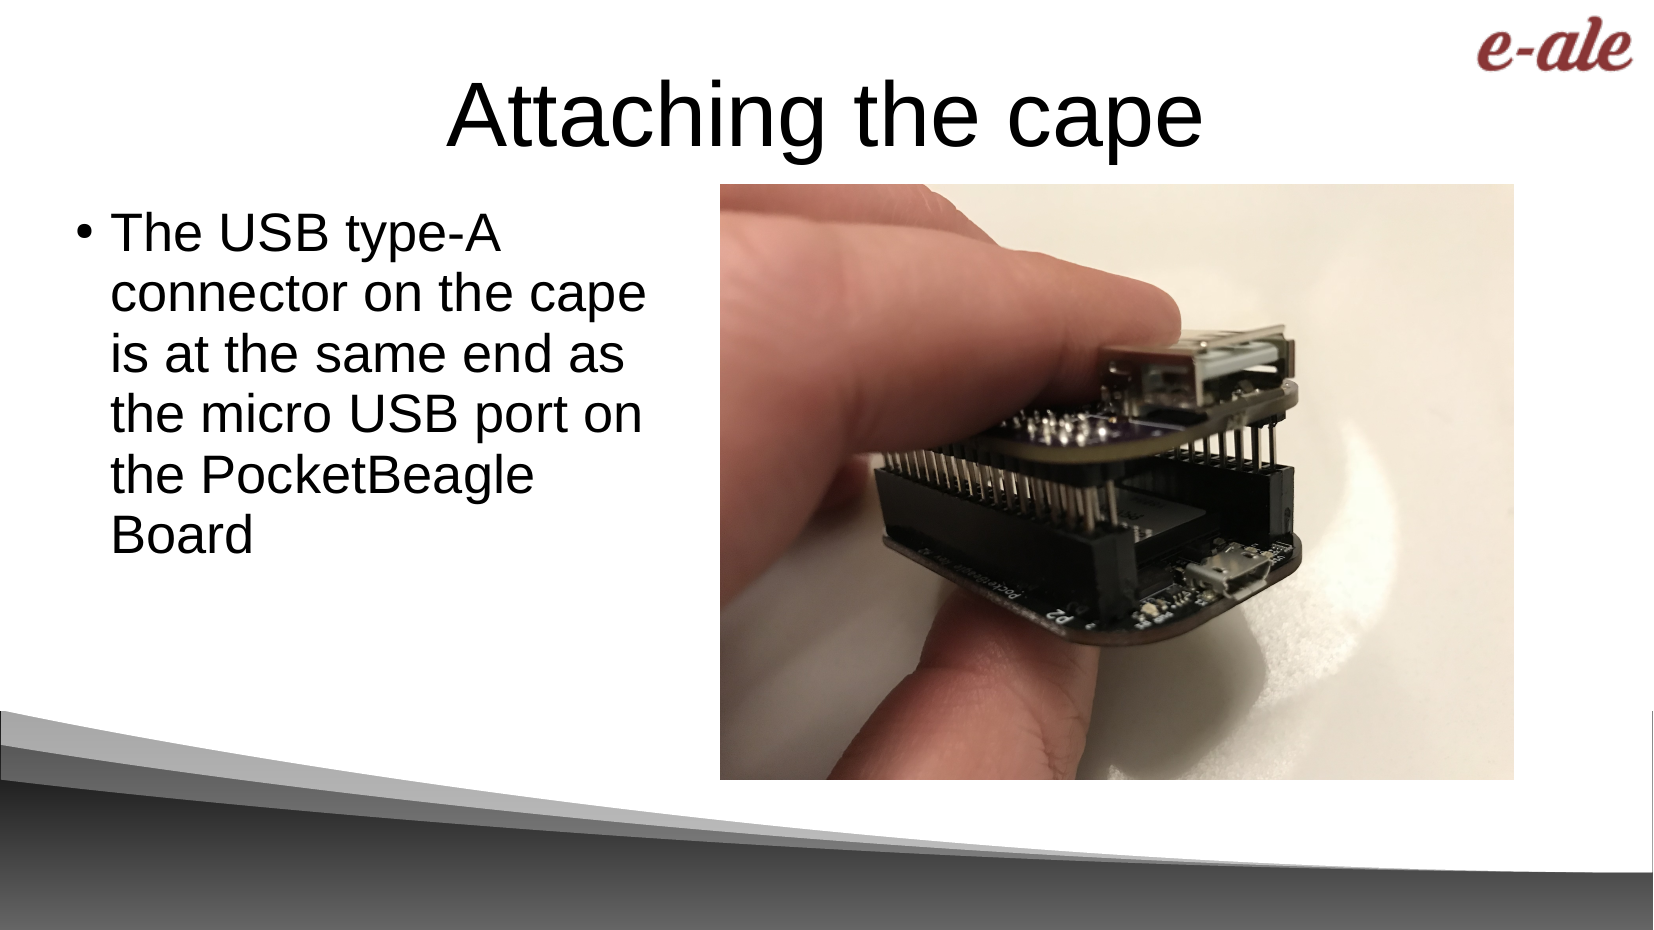

# Attaching the cape
The USB type-A connector on the cape is at the same end as the micro USB port on the PocketBeagle Board